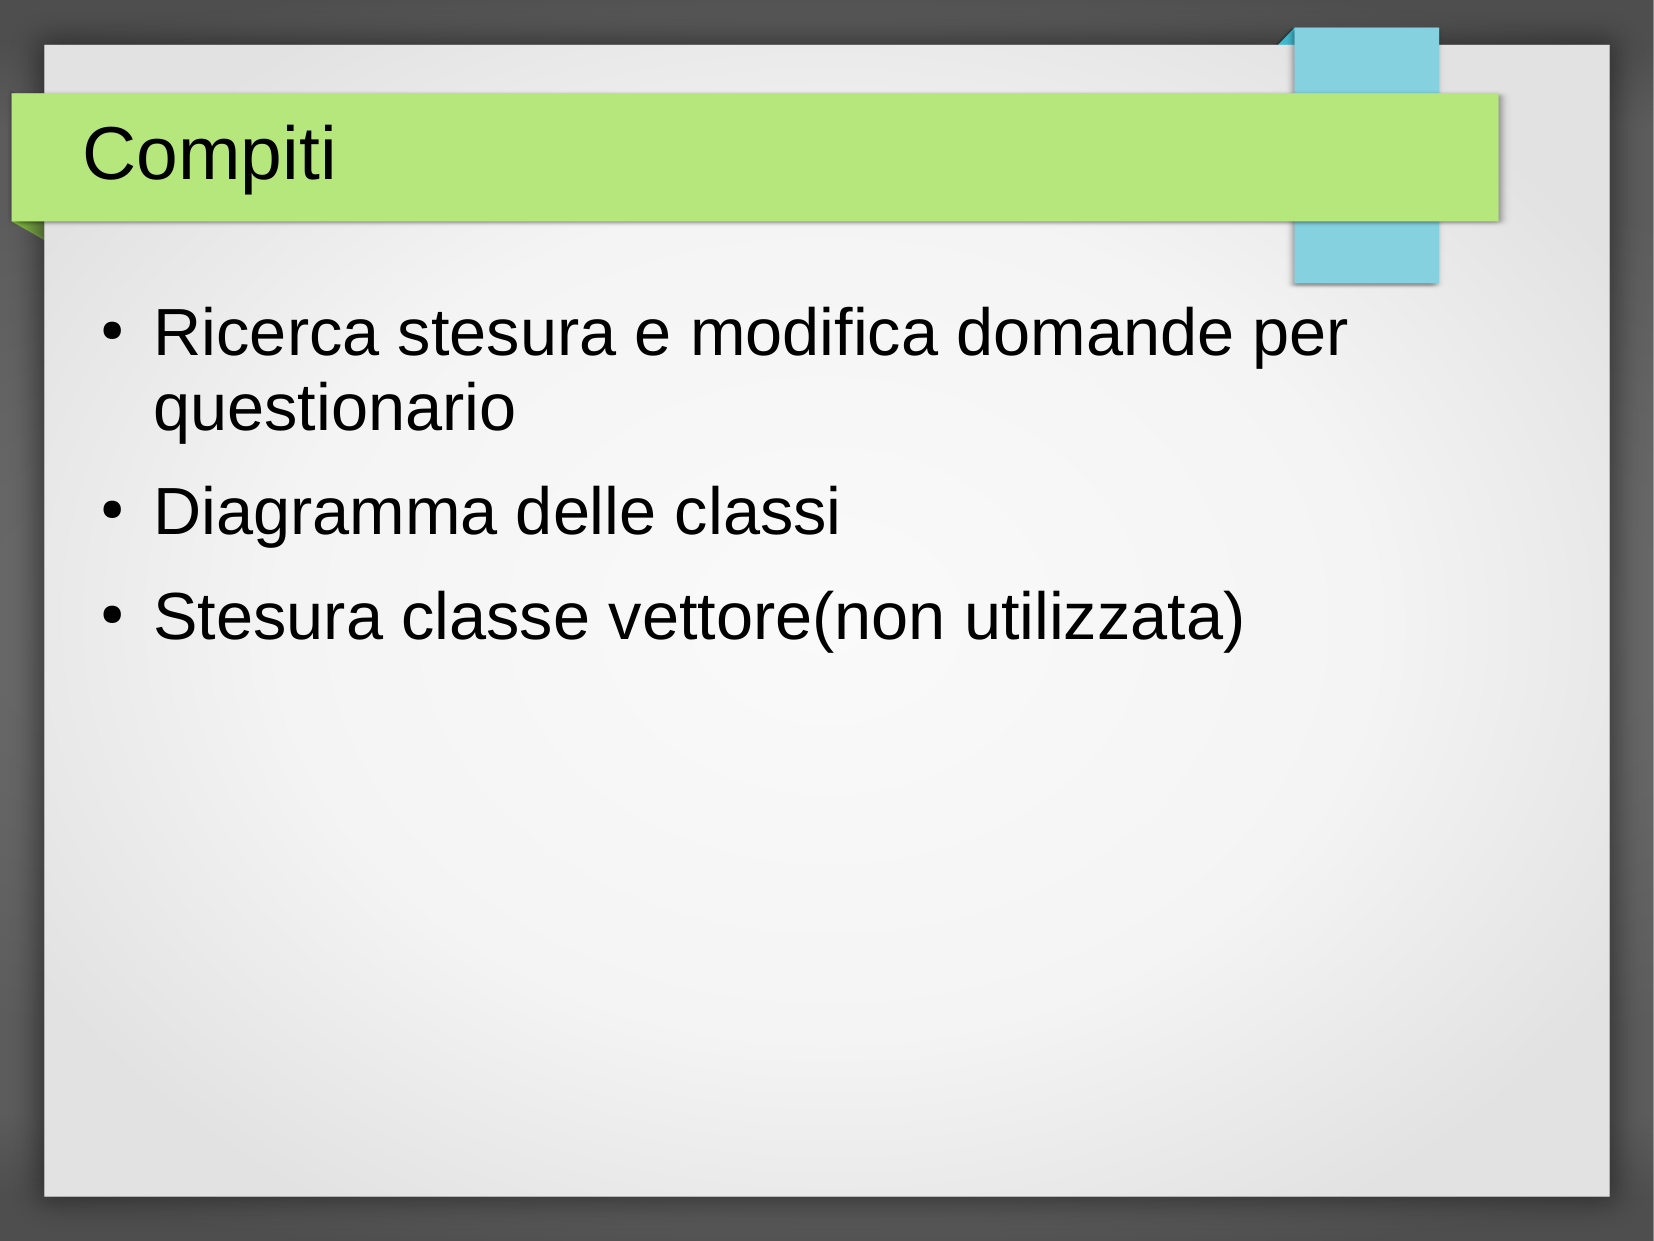

# Compiti
Ricerca stesura e modifica domande per questionario
Diagramma delle classi
Stesura classe vettore(non utilizzata)